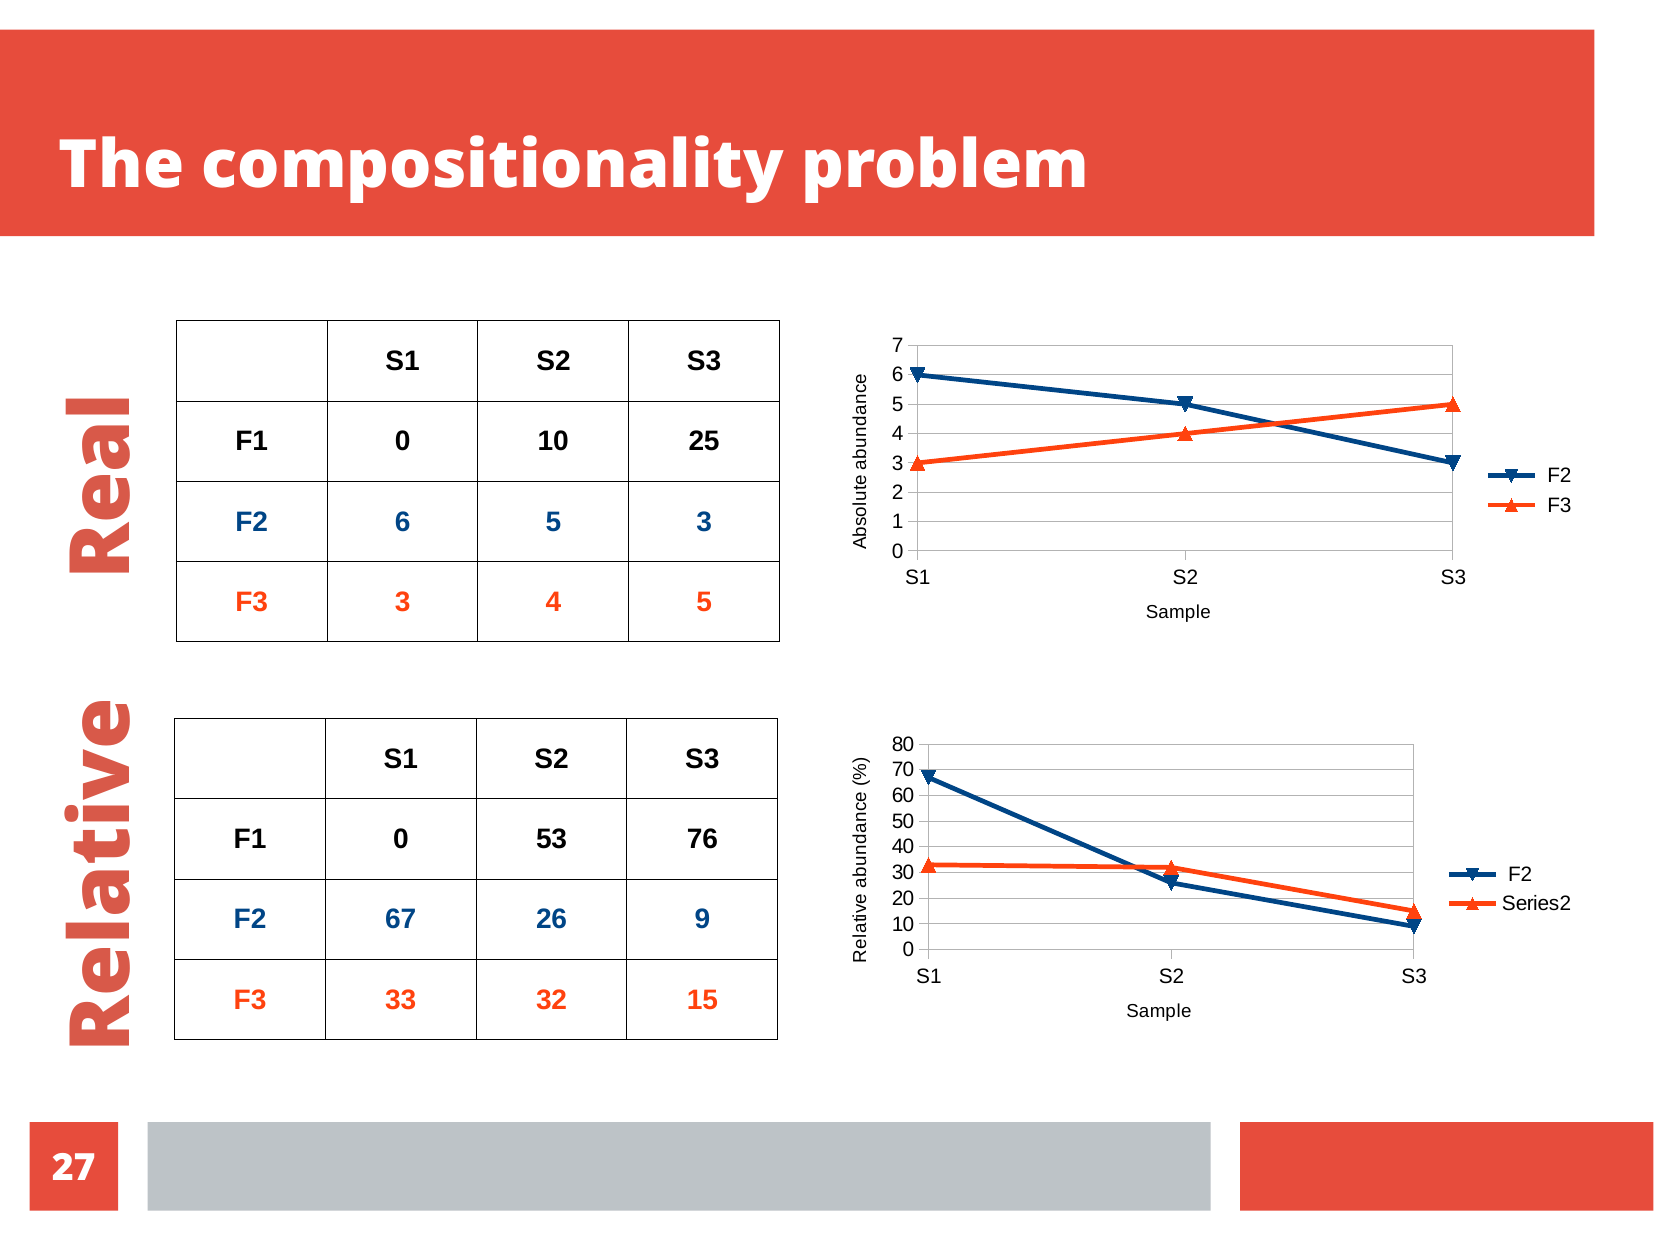

# The compositionality problem
| | S1 | S2 | S3 |
| --- | --- | --- | --- |
| F1 | 0 | 10 | 25 |
| F2 | 6 | 5 | 3 |
| F3 | 3 | 4 | 5 |
### Chart
| Category | F2 | F3 |
|---|---|---|
| S1 | 6.0 | 3.0 |
| S2 | 5.0 | 4.0 |
| S3 | 3.0 | 5.0 |The compositionality problem
Real
| | S1 | S2 | S3 |
| --- | --- | --- | --- |
| F1 | 0 | 53 | 76 |
| F2 | 67 | 26 | 9 |
| F3 | 33 | 32 | 15 |
### Chart
| Category | F2 | |
|---|---|---|
| S1 | 67.0 | 33.0 |
| S2 | 26.0 | 32.0 |
| S3 | 9.0 | 15.0 |Relative
27